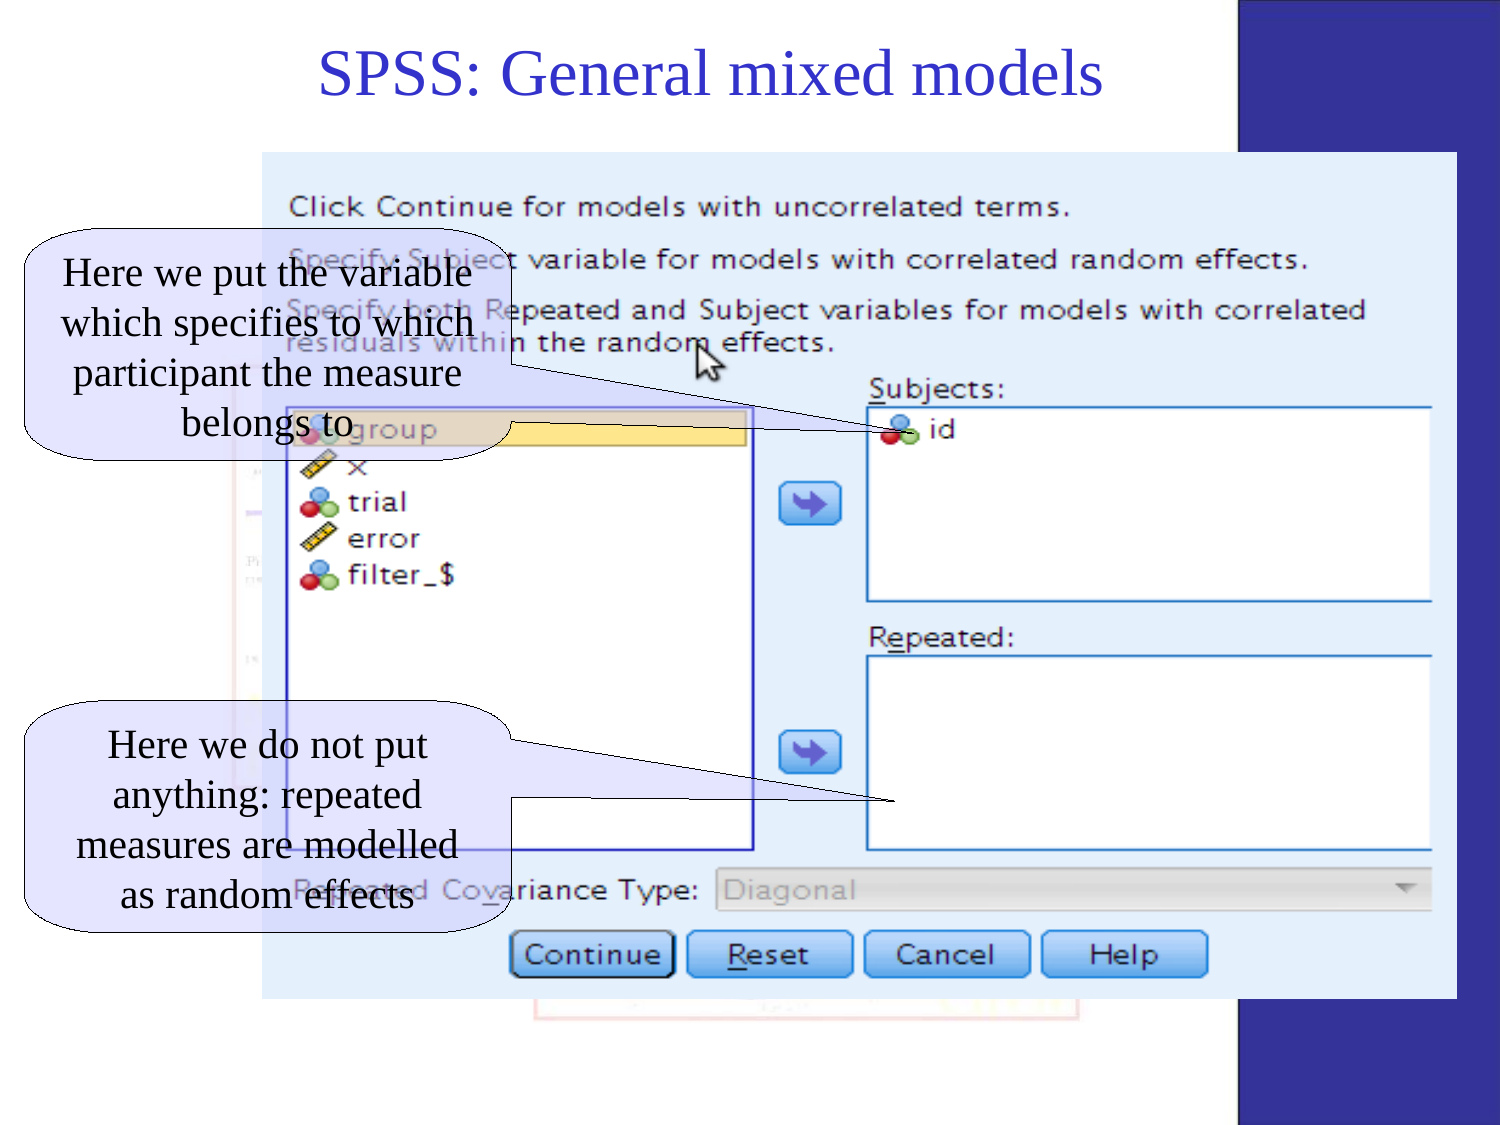

# SPSS: General mixed models
Here we put the variable which specifies to which participant the measure belongs to
Here we do not put anything: repeated measures are modelled as random effects